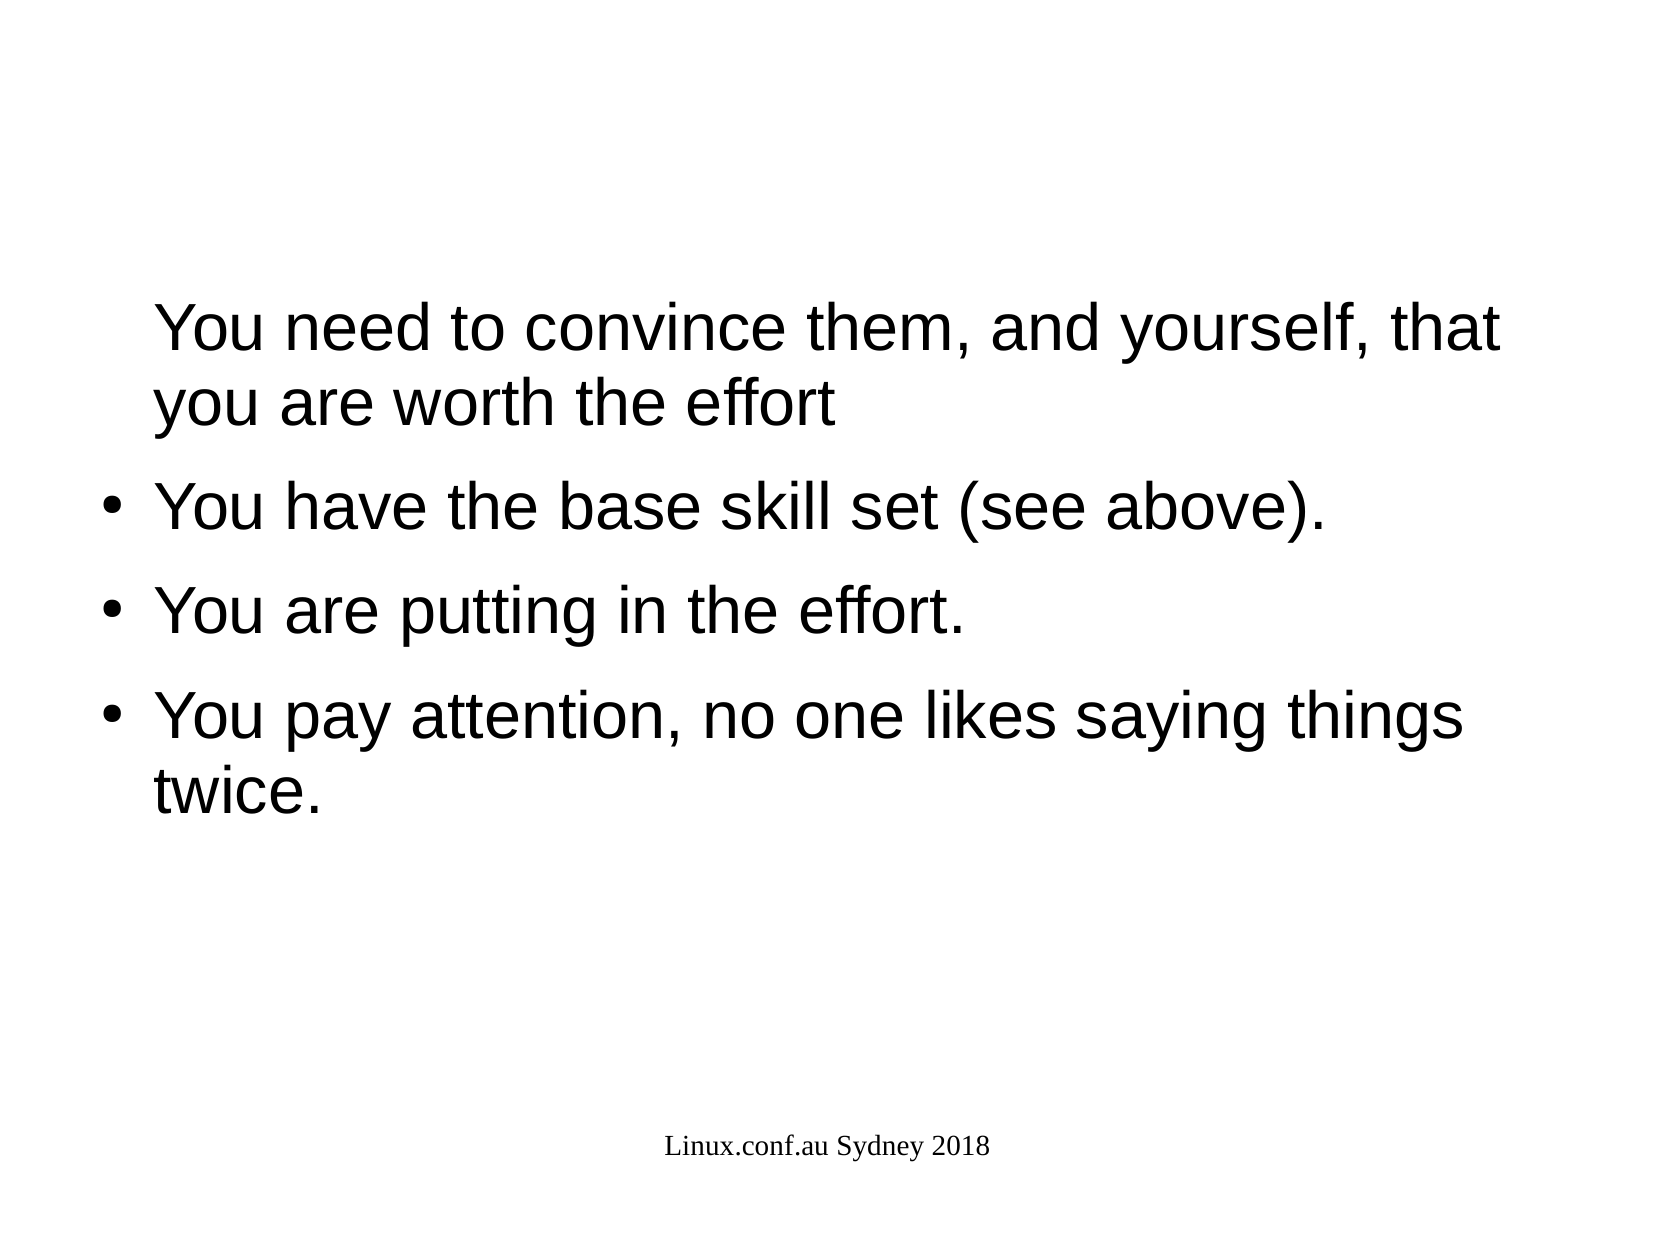

#
You need to convince them, and yourself, that you are worth the effort
You have the base skill set (see above).
You are putting in the effort.
You pay attention, no one likes saying things twice.
Linux.conf.au Sydney 2018